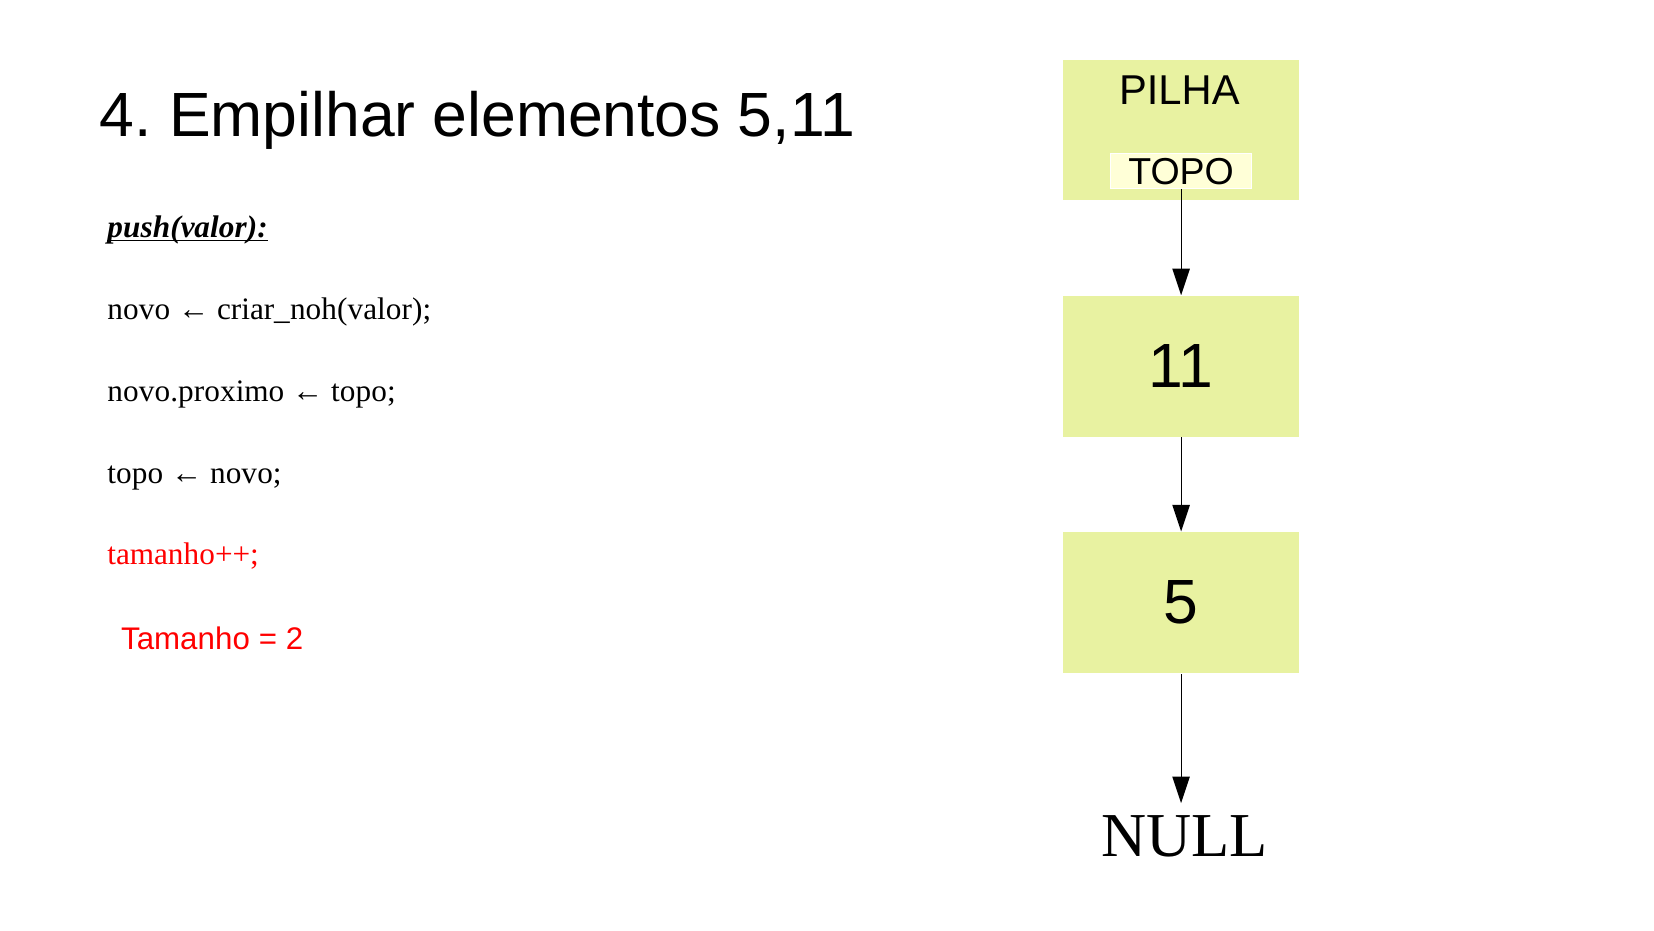

# 4. Empilhar elementos 5,11
PILHA
TOPO
push(valor):
novo ← criar_noh(valor);
novo.proximo ← topo;
topo ← novo;
tamanho++;
11
5
Tamanho = 2
NULL